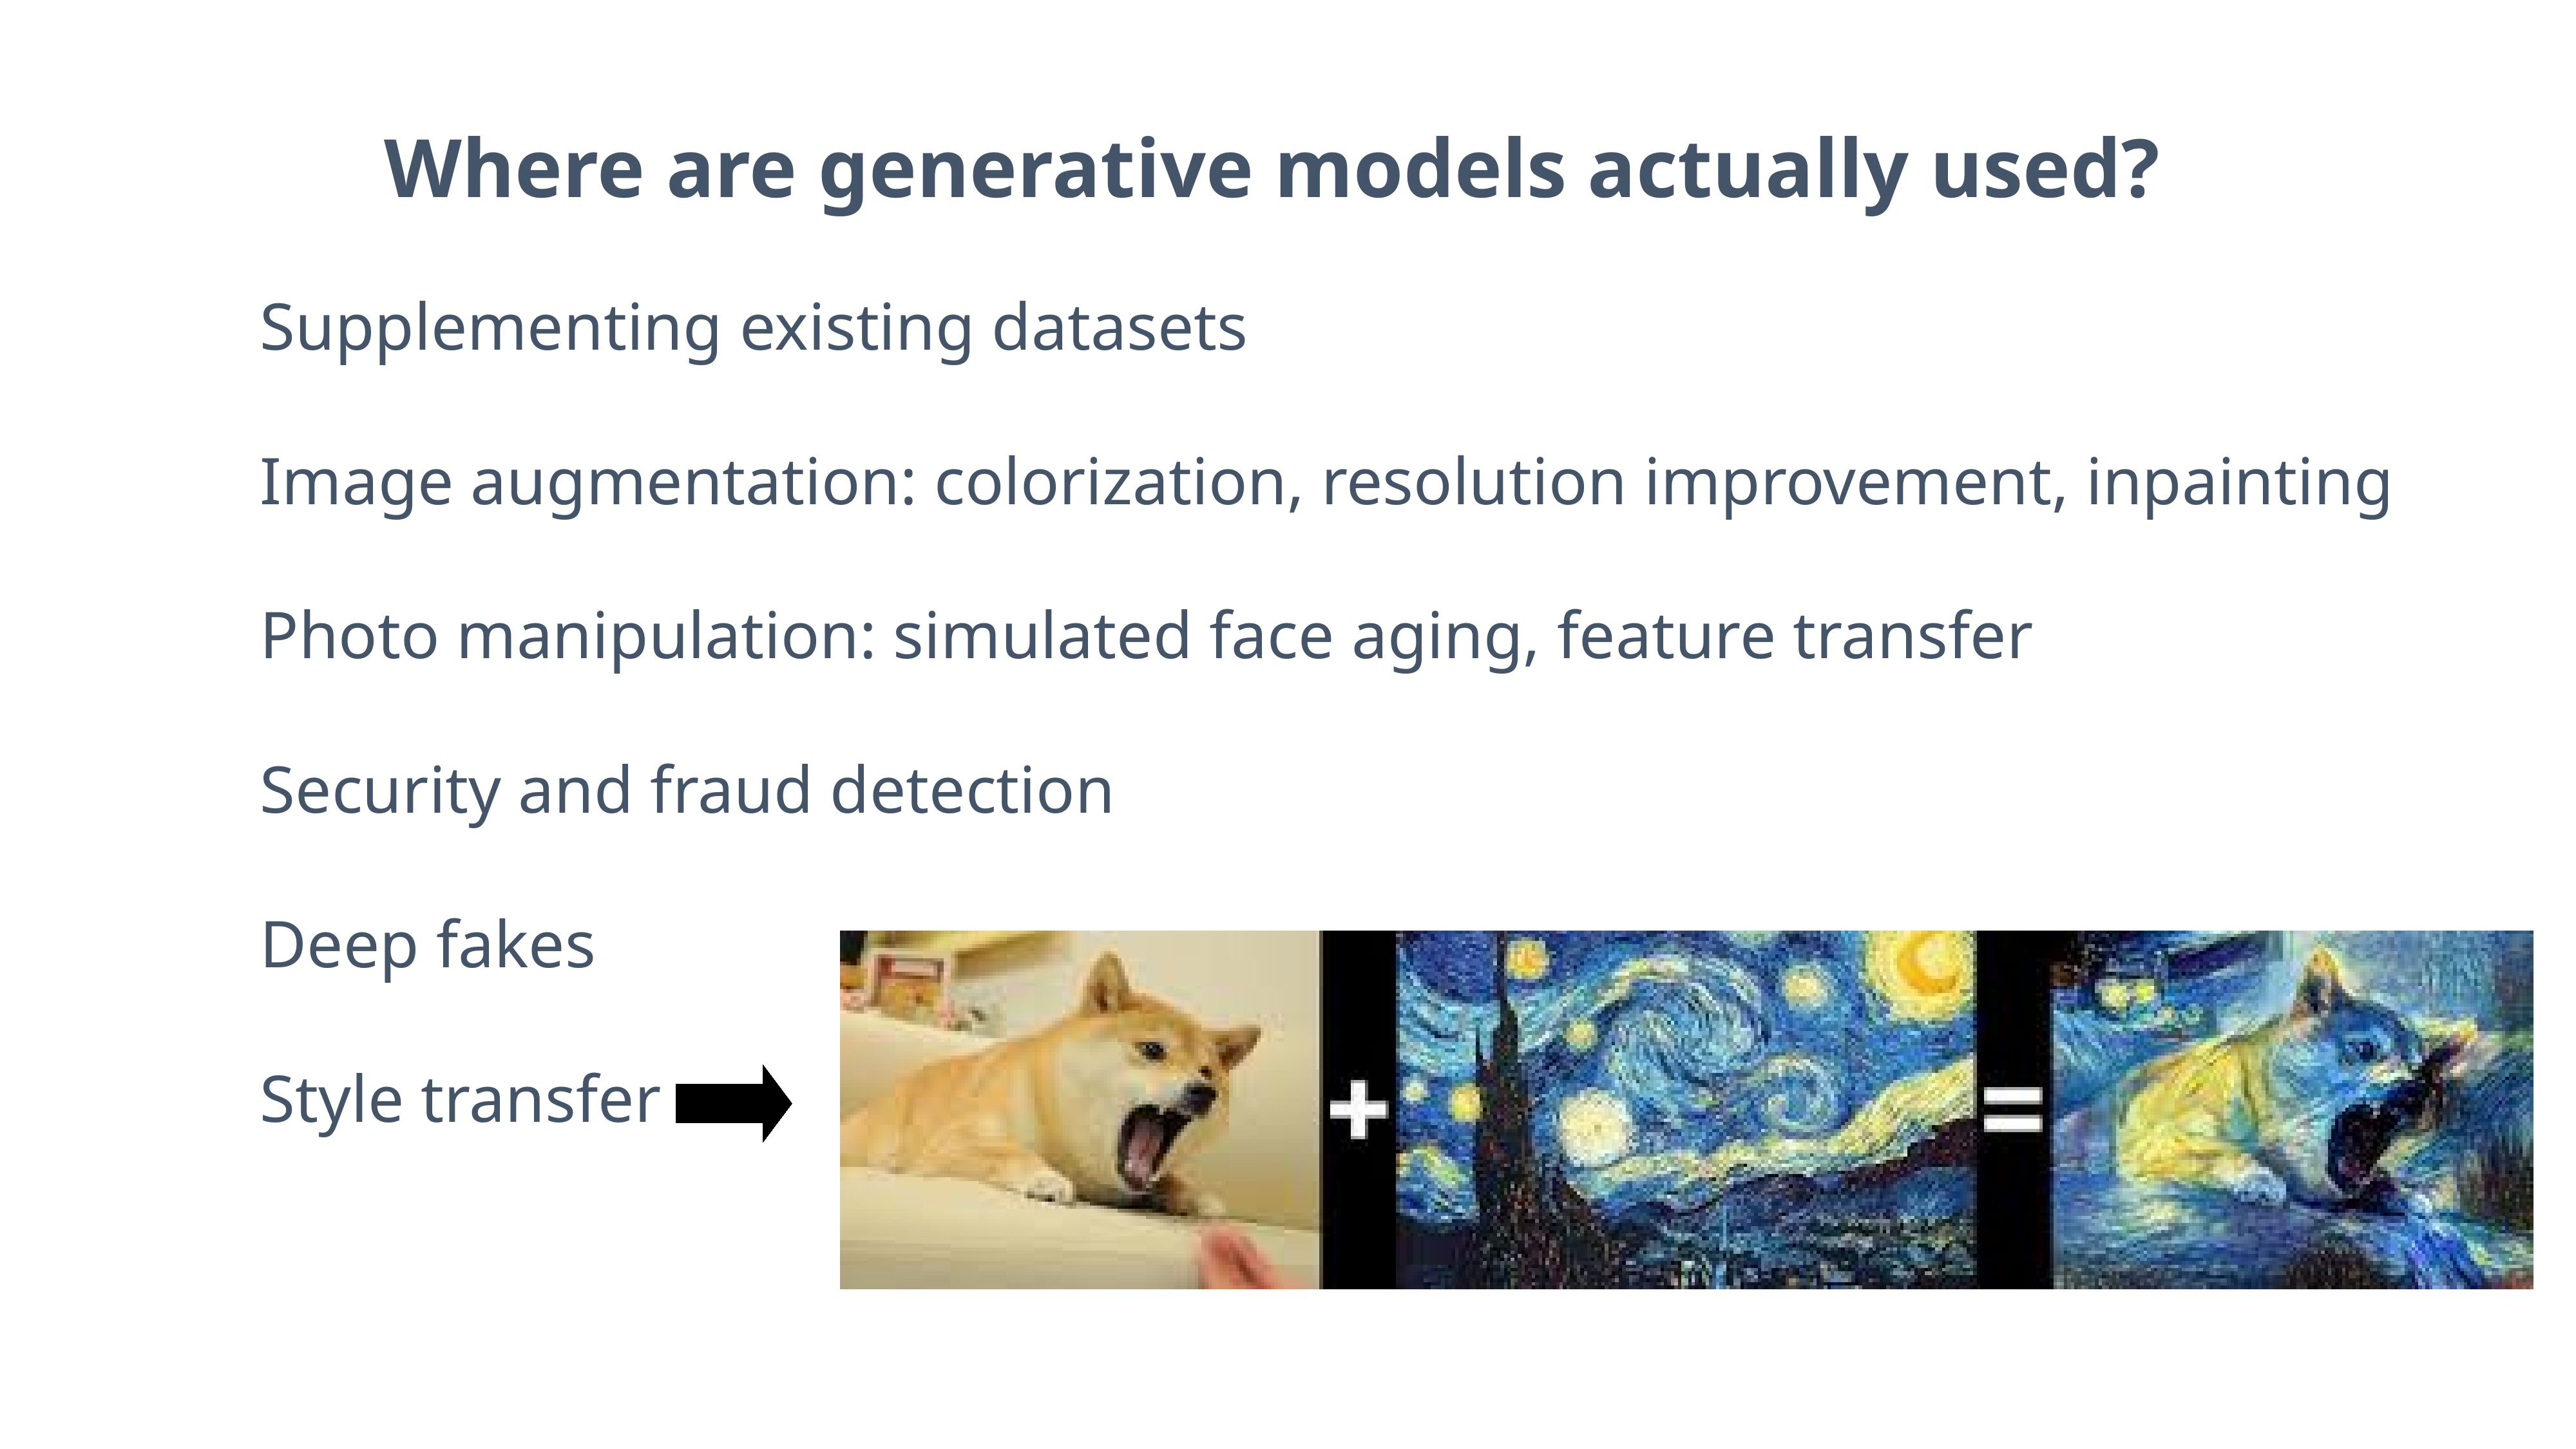

Where are generative models actually used?
Supplementing existing datasets
Image augmentation: colorization, resolution improvement, inpainting
Photo manipulation: simulated face aging, feature transfer
Security and fraud detection
Deep fakes
Style transfer